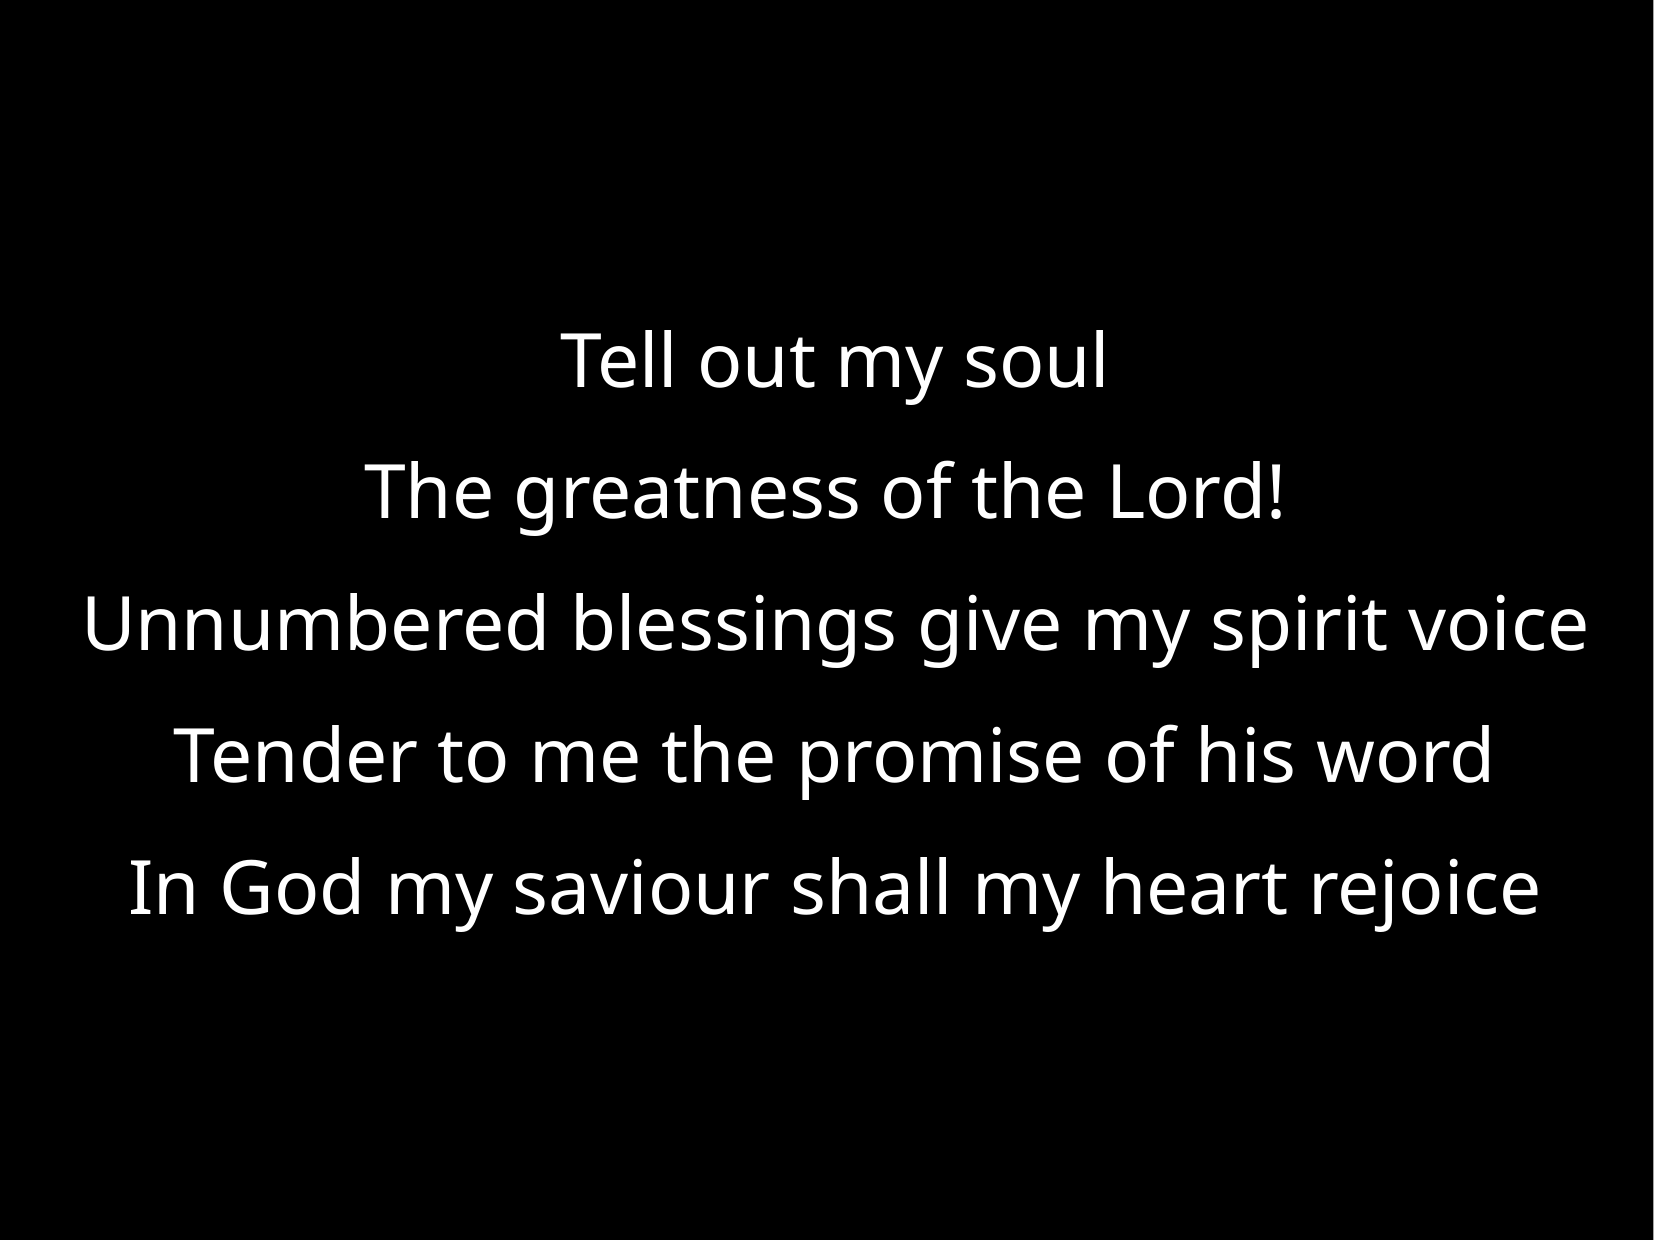

#
Tell out my soul
The greatness of the Lord!
Unnumbered blessings give my spirit voice
Tender to me the promise of his word
In God my saviour shall my heart rejoice